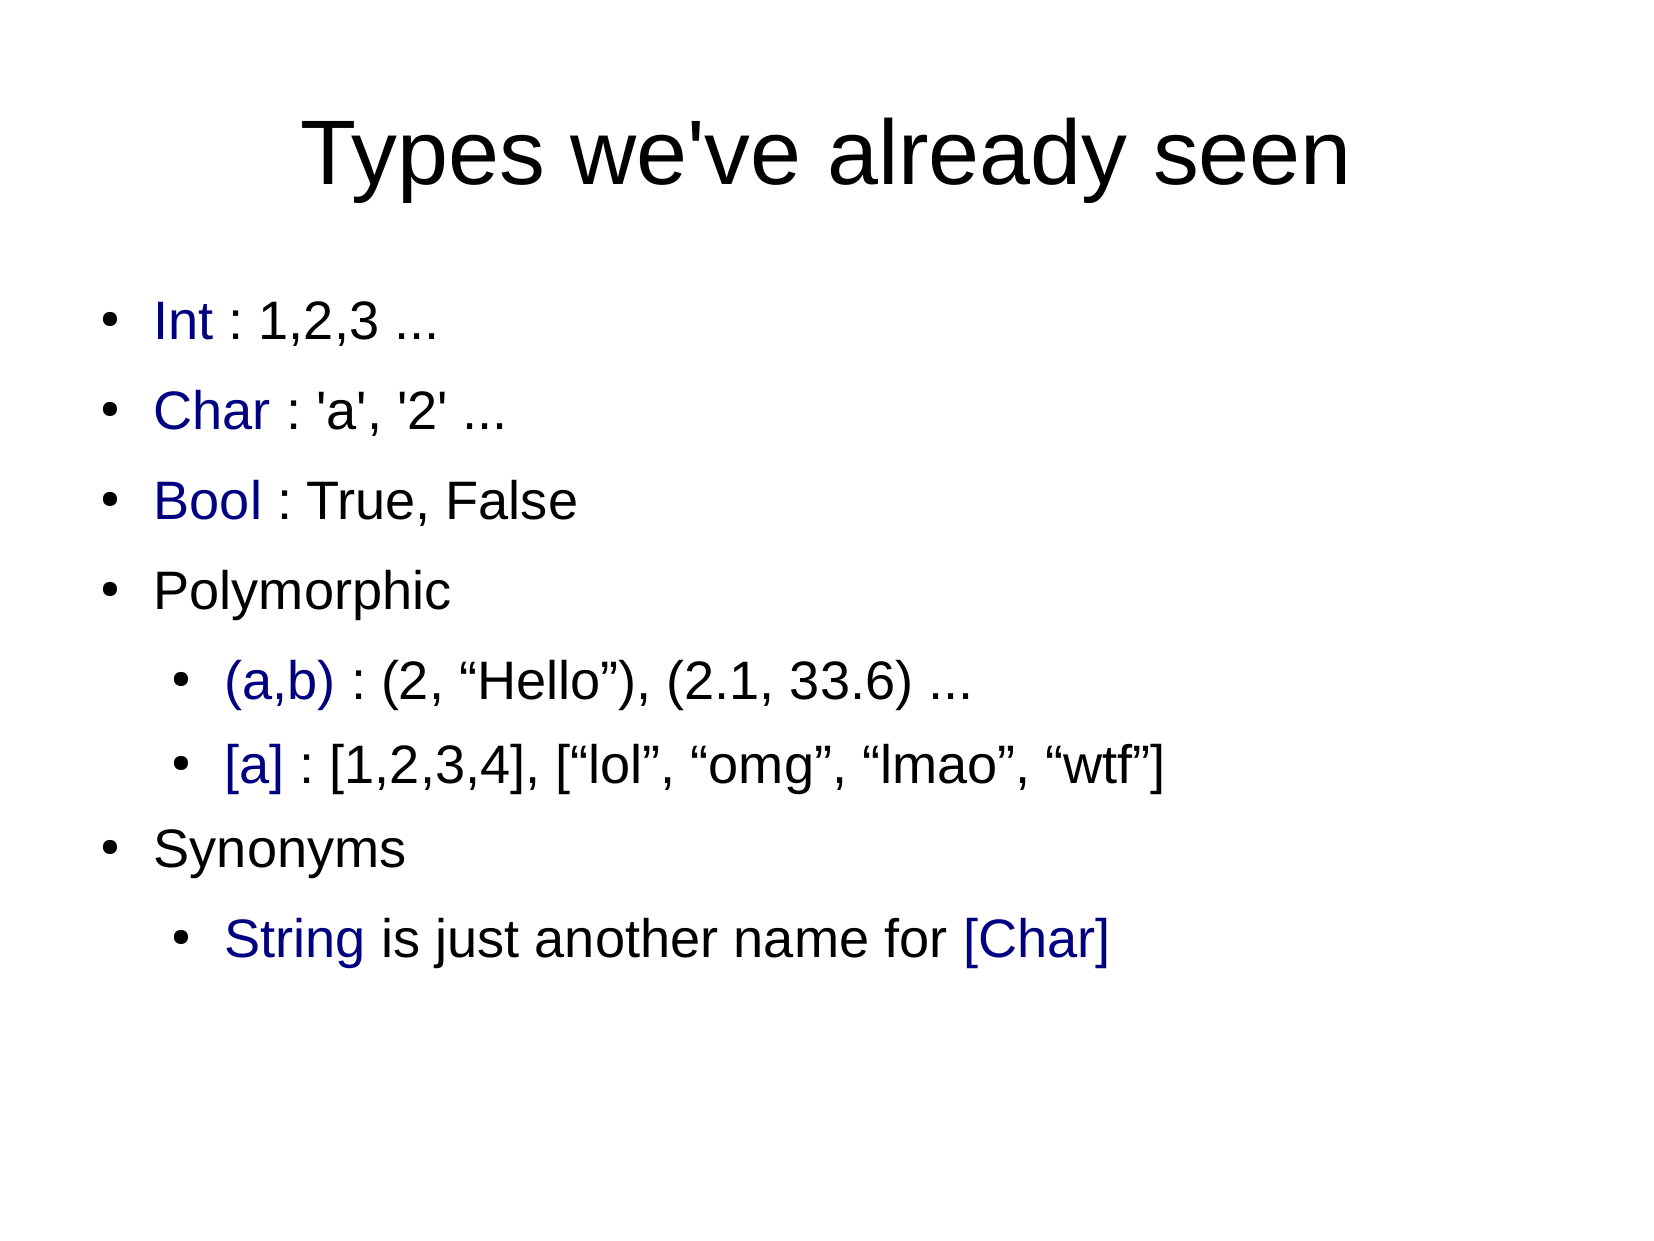

# Types we've already seen
Int : 1,2,3 ...
Char : 'a', '2' ...
Bool : True, False
Polymorphic
(a,b) : (2, “Hello”), (2.1, 33.6) ...
[a] : [1,2,3,4], [“lol”, “omg”, “lmao”, “wtf”]
Synonyms
String is just another name for [Char]